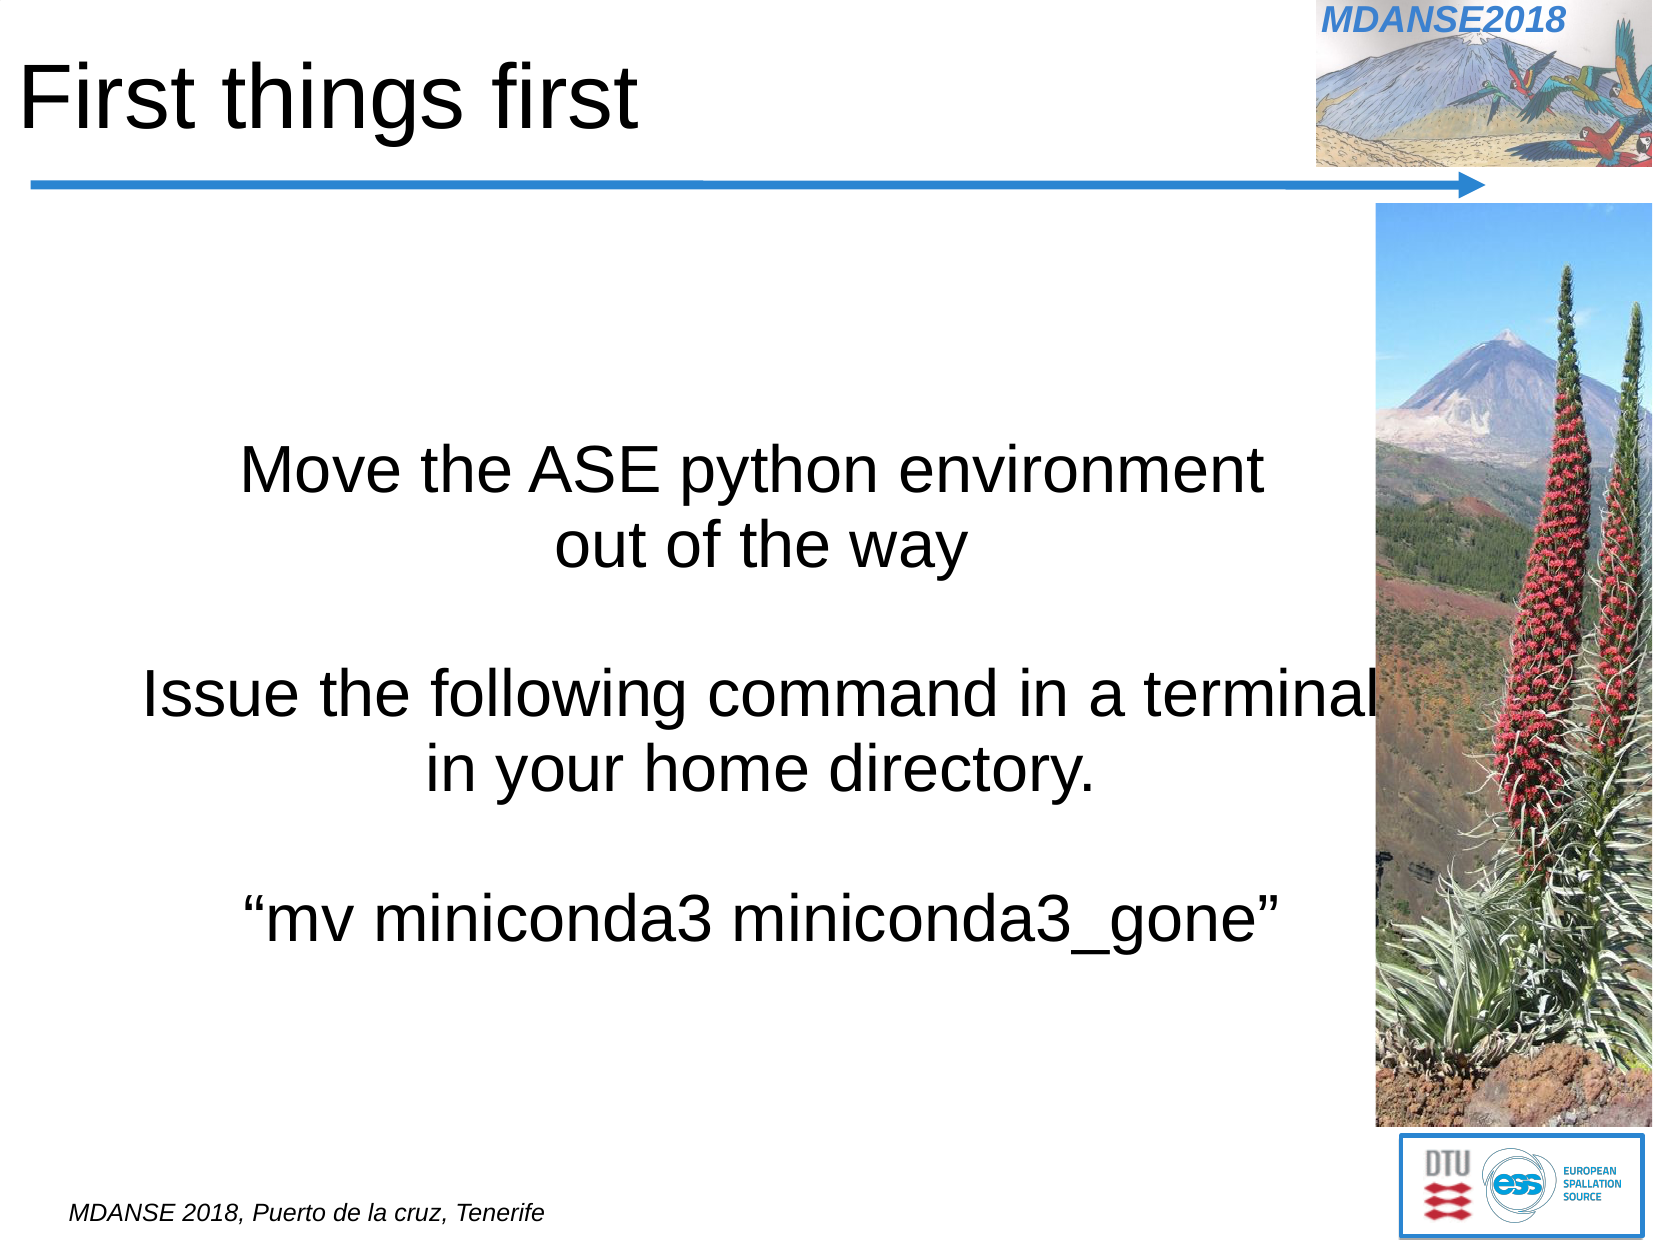

# First things first
Move the ASE python environment
out of the way
Issue the following command in a terminal
in your home directory.
“mv miniconda3 miniconda3_gone”